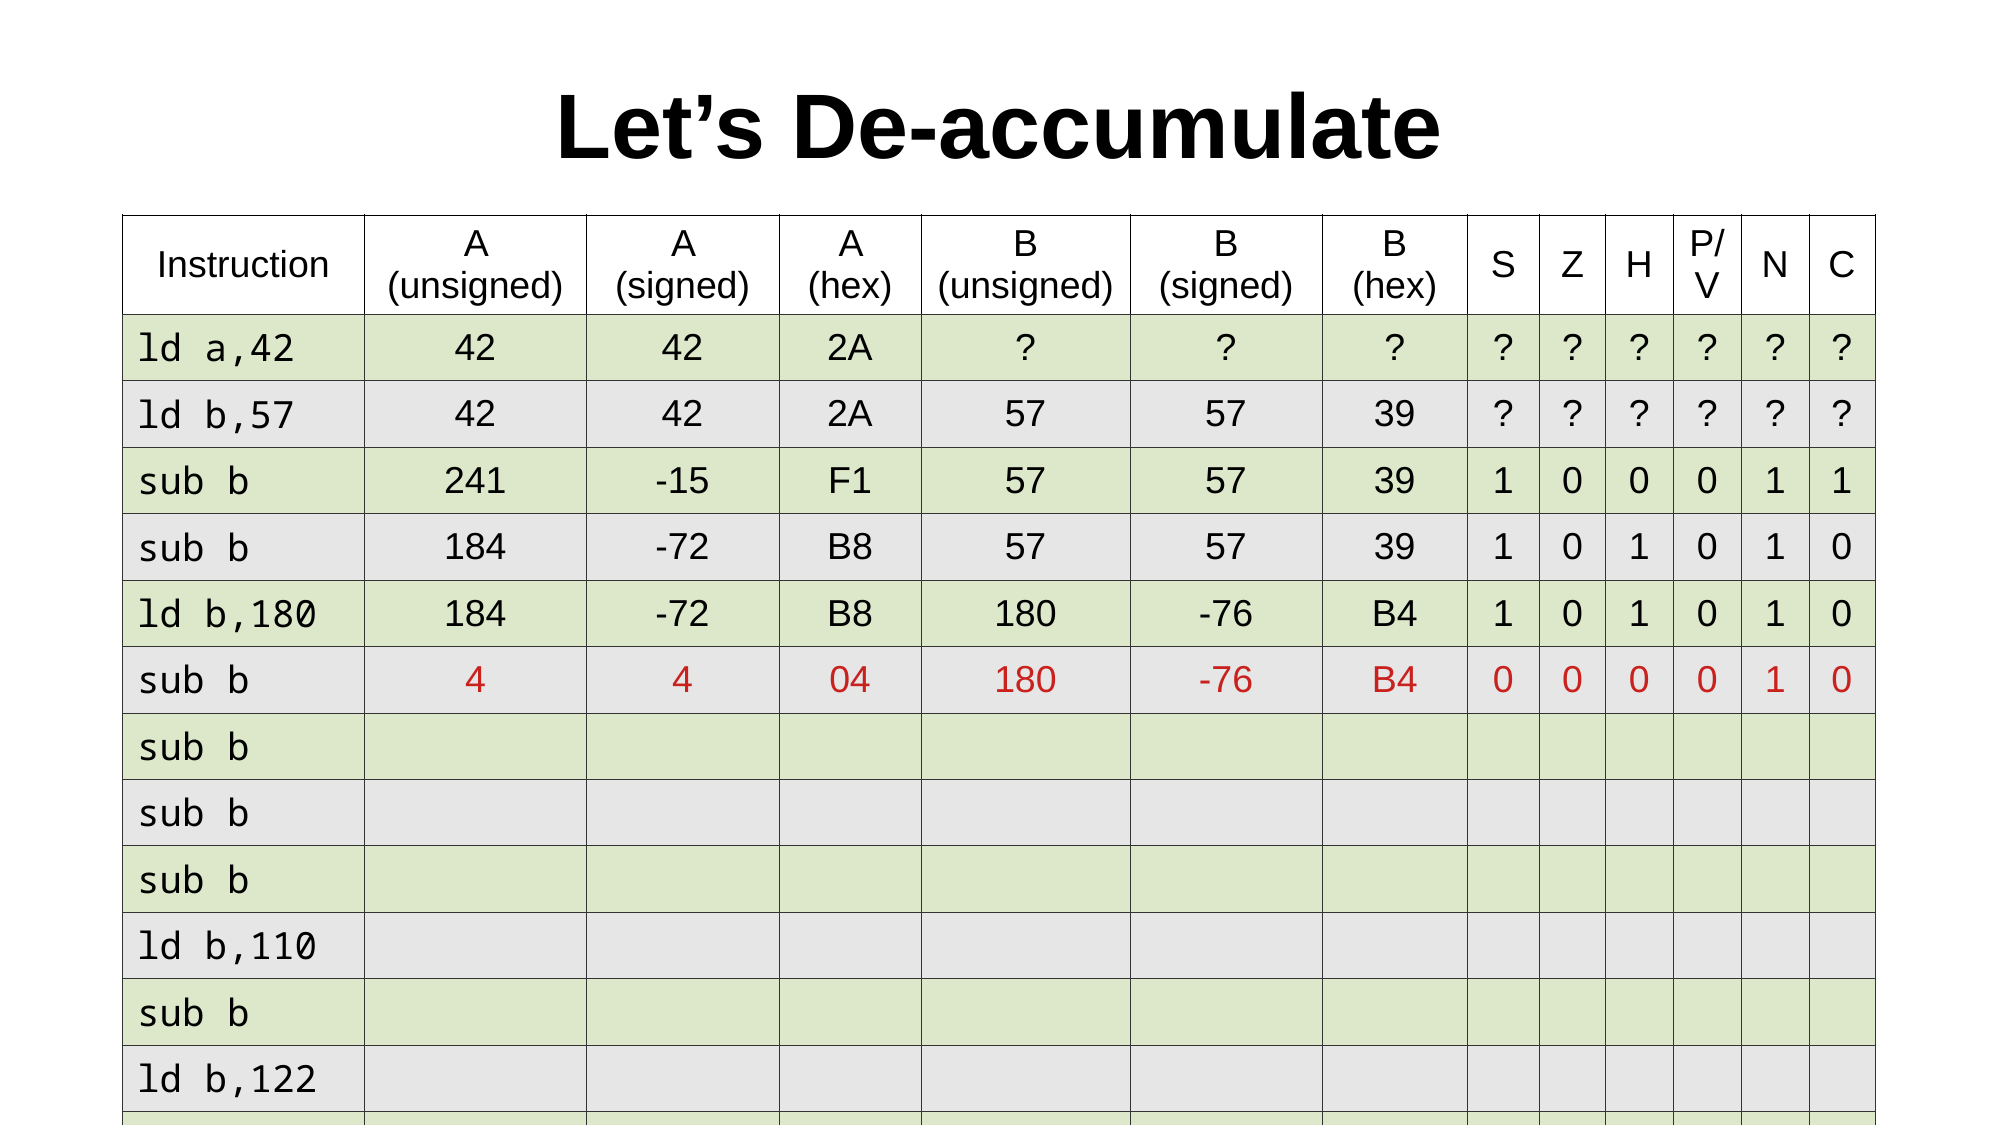

# Let’s De-accumulate
| Instruction | A (unsigned) | A (signed) | A (hex) | B (unsigned) | B (signed) | B (hex) | S | Z | H | P/V | N | C |
| --- | --- | --- | --- | --- | --- | --- | --- | --- | --- | --- | --- | --- |
| ld a,42 | 42 | 42 | 2A | ? | ? | ? | ? | ? | ? | ? | ? | ? |
| ld b,57 | 42 | 42 | 2A | 57 | 57 | 39 | ? | ? | ? | ? | ? | ? |
| sub b | 241 | -15 | F1 | 57 | 57 | 39 | 1 | 0 | 0 | 0 | 1 | 1 |
| sub b | 184 | -72 | B8 | 57 | 57 | 39 | 1 | 0 | 1 | 0 | 1 | 0 |
| ld b,180 | 184 | -72 | B8 | 180 | -76 | B4 | 1 | 0 | 1 | 0 | 1 | 0 |
| sub b | 4 | 4 | 04 | 180 | -76 | B4 | 0 | 0 | 0 | 0 | 1 | 0 |
| sub b | | | | | | | | | | | | |
| sub b | | | | | | | | | | | | |
| sub b | | | | | | | | | | | | |
| ld b,110 | | | | | | | | | | | | |
| sub b | | | | | | | | | | | | |
| ld b,122 | | | | | | | | | | | | |
| sub b | | | | | | | | | | | | |